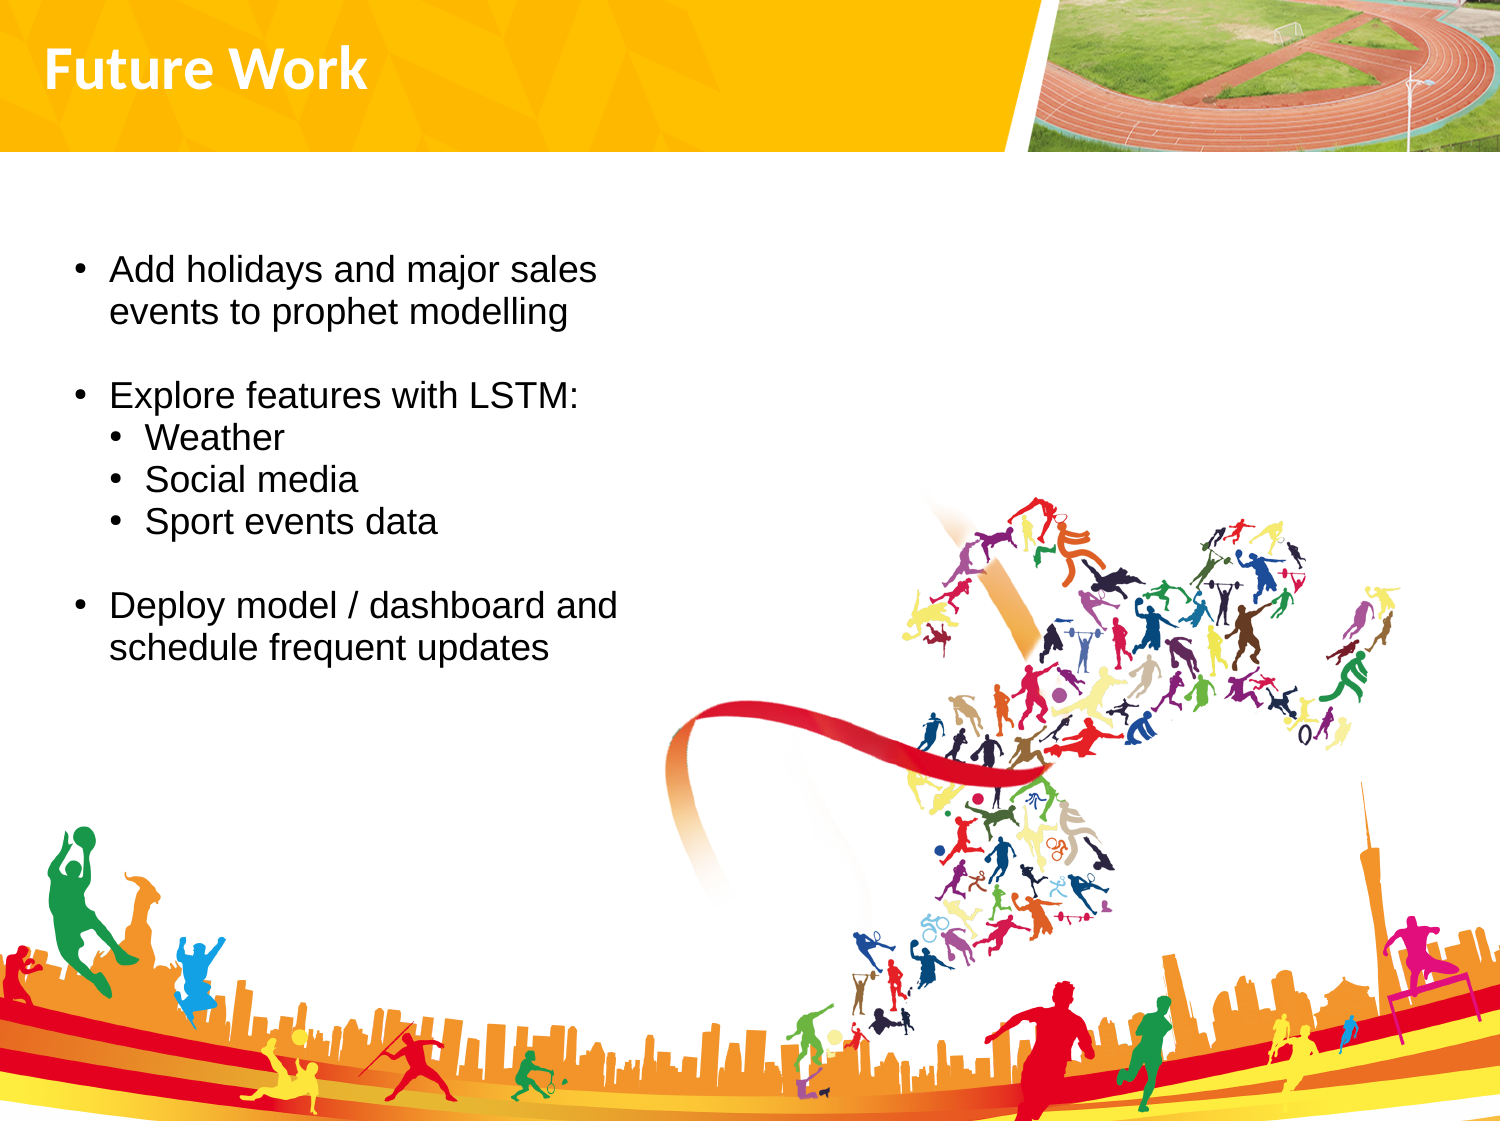

# Future Work
Add holidays and major sales events to prophet modelling
Explore features with LSTM:
Weather
Social media
Sport events data
Deploy model / dashboard and schedule frequent updates